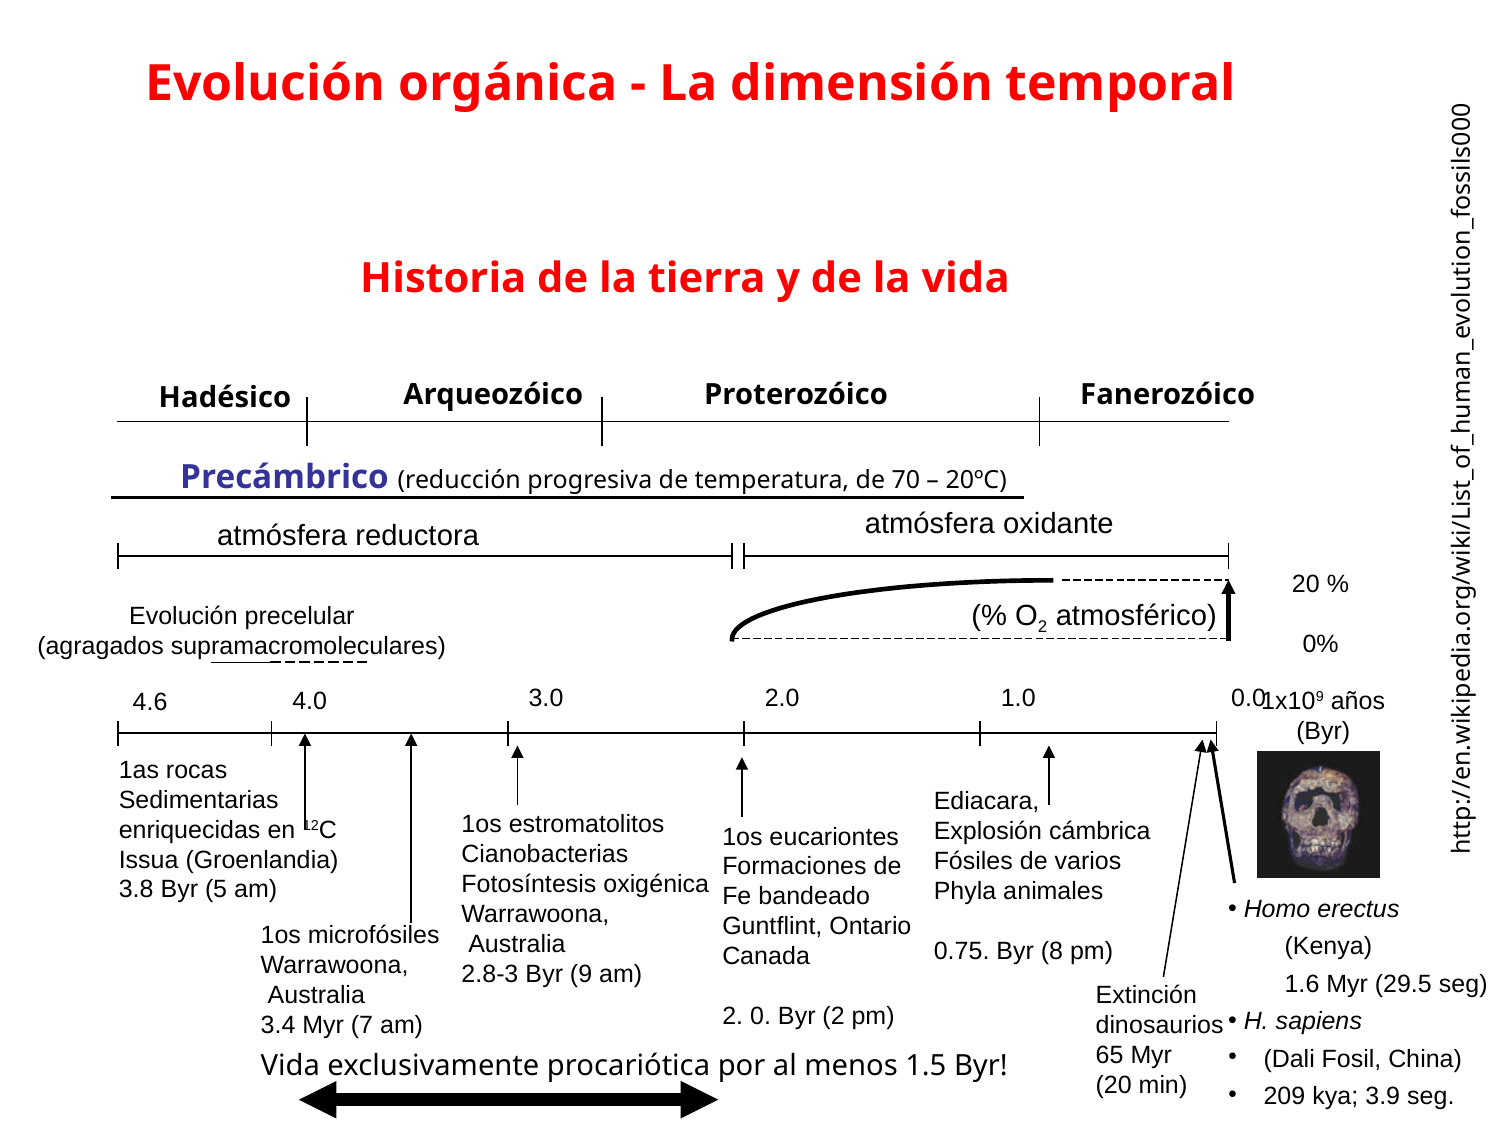

Evolución orgánica - La dimensión temporal
Historia de la tierra y de la vida
Arqueozóico
Proterozóico
Fanerozóico
Hadésico
atmósfera oxidante
atmósfera reductora
20 %
0%
(% O2 atmosférico)
Evolución precelular
(agragados supramacromoleculares)
3.0
2.0
1.0
0.0
4.0
4.6
1x109 años
(Byr)
Precámbrico (reducción progresiva de temperatura, de 70 – 20ºC)
http://en.wikipedia.org/wiki/List_of_human_evolution_fossils000
1as rocas
Sedimentarias
enriquecidas en 12C
Issua (Groenlandia)
3.8 Byr (5 am)
1os microfósiles
Warrawoona,
 Australia
3.4 Myr (7 am)
 Homo erectus
 (Kenya)
 1.6 Myr (29.5 seg)
 H. sapiens
(Dali Fosil, China)
209 kya; 3.9 seg.
Extinción
dinosaurios
65 Myr
(20 min)
1os estromatolitos
Cianobacterias
Fotosíntesis oxigénica
Warrawoona,
 Australia
2.8-3 Byr (9 am)
Ediacara,
Explosión cámbrica
Fósiles de varios
Phyla animales
0.75. Byr (8 pm)
1os eucariontes
Formaciones de
Fe bandeado
Guntflint, Ontario
Canada
2. 0. Byr (2 pm)
Vida exclusivamente procariótica por al menos 1.5 Byr!